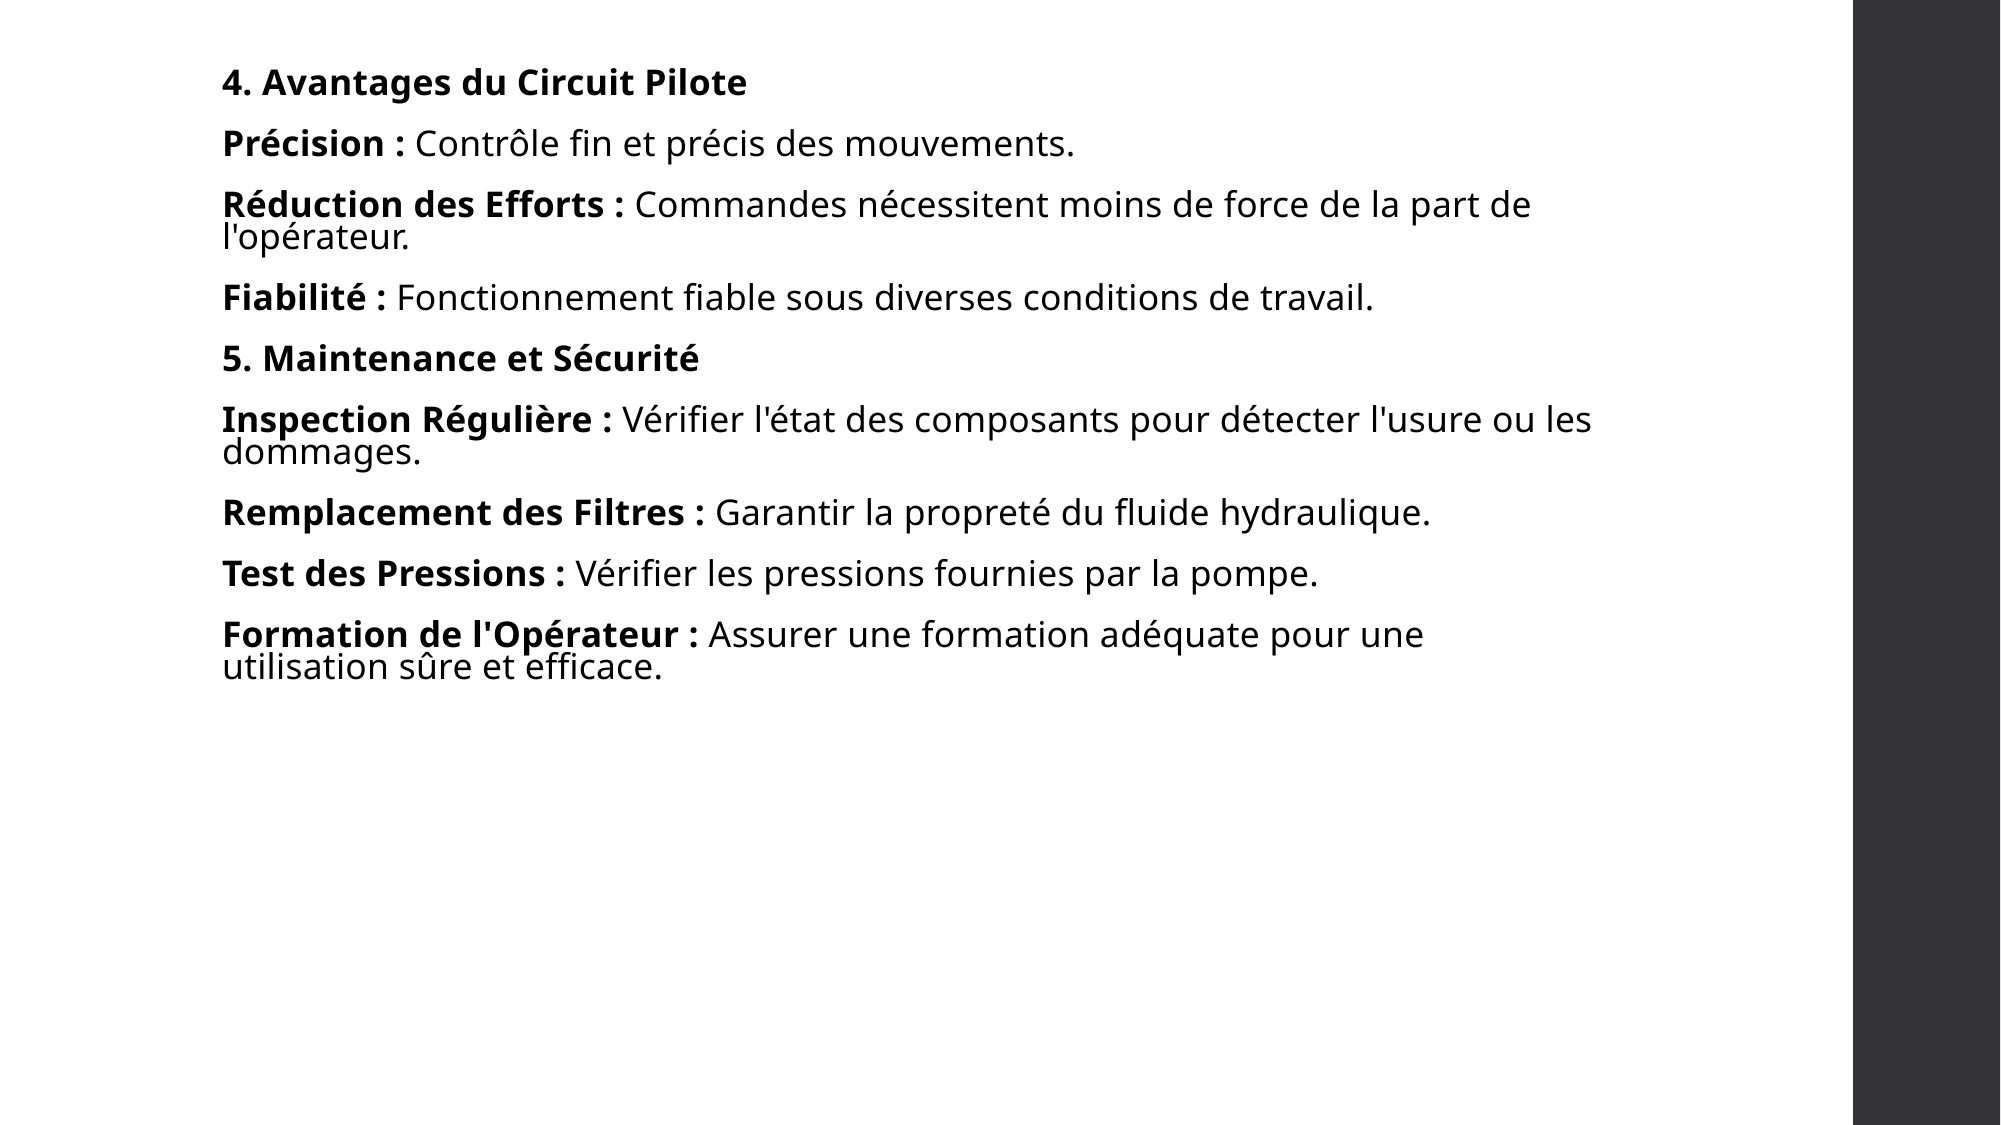

# 4. Avantages du Circuit Pilote
Précision : Contrôle fin et précis des mouvements.
Réduction des Efforts : Commandes nécessitent moins de force de la part de l'opérateur.
Fiabilité : Fonctionnement fiable sous diverses conditions de travail.
5. Maintenance et Sécurité
Inspection Régulière : Vérifier l'état des composants pour détecter l'usure ou les dommages.
Remplacement des Filtres : Garantir la propreté du fluide hydraulique.
Test des Pressions : Vérifier les pressions fournies par la pompe.
Formation de l'Opérateur : Assurer une formation adéquate pour une utilisation sûre et efficace.